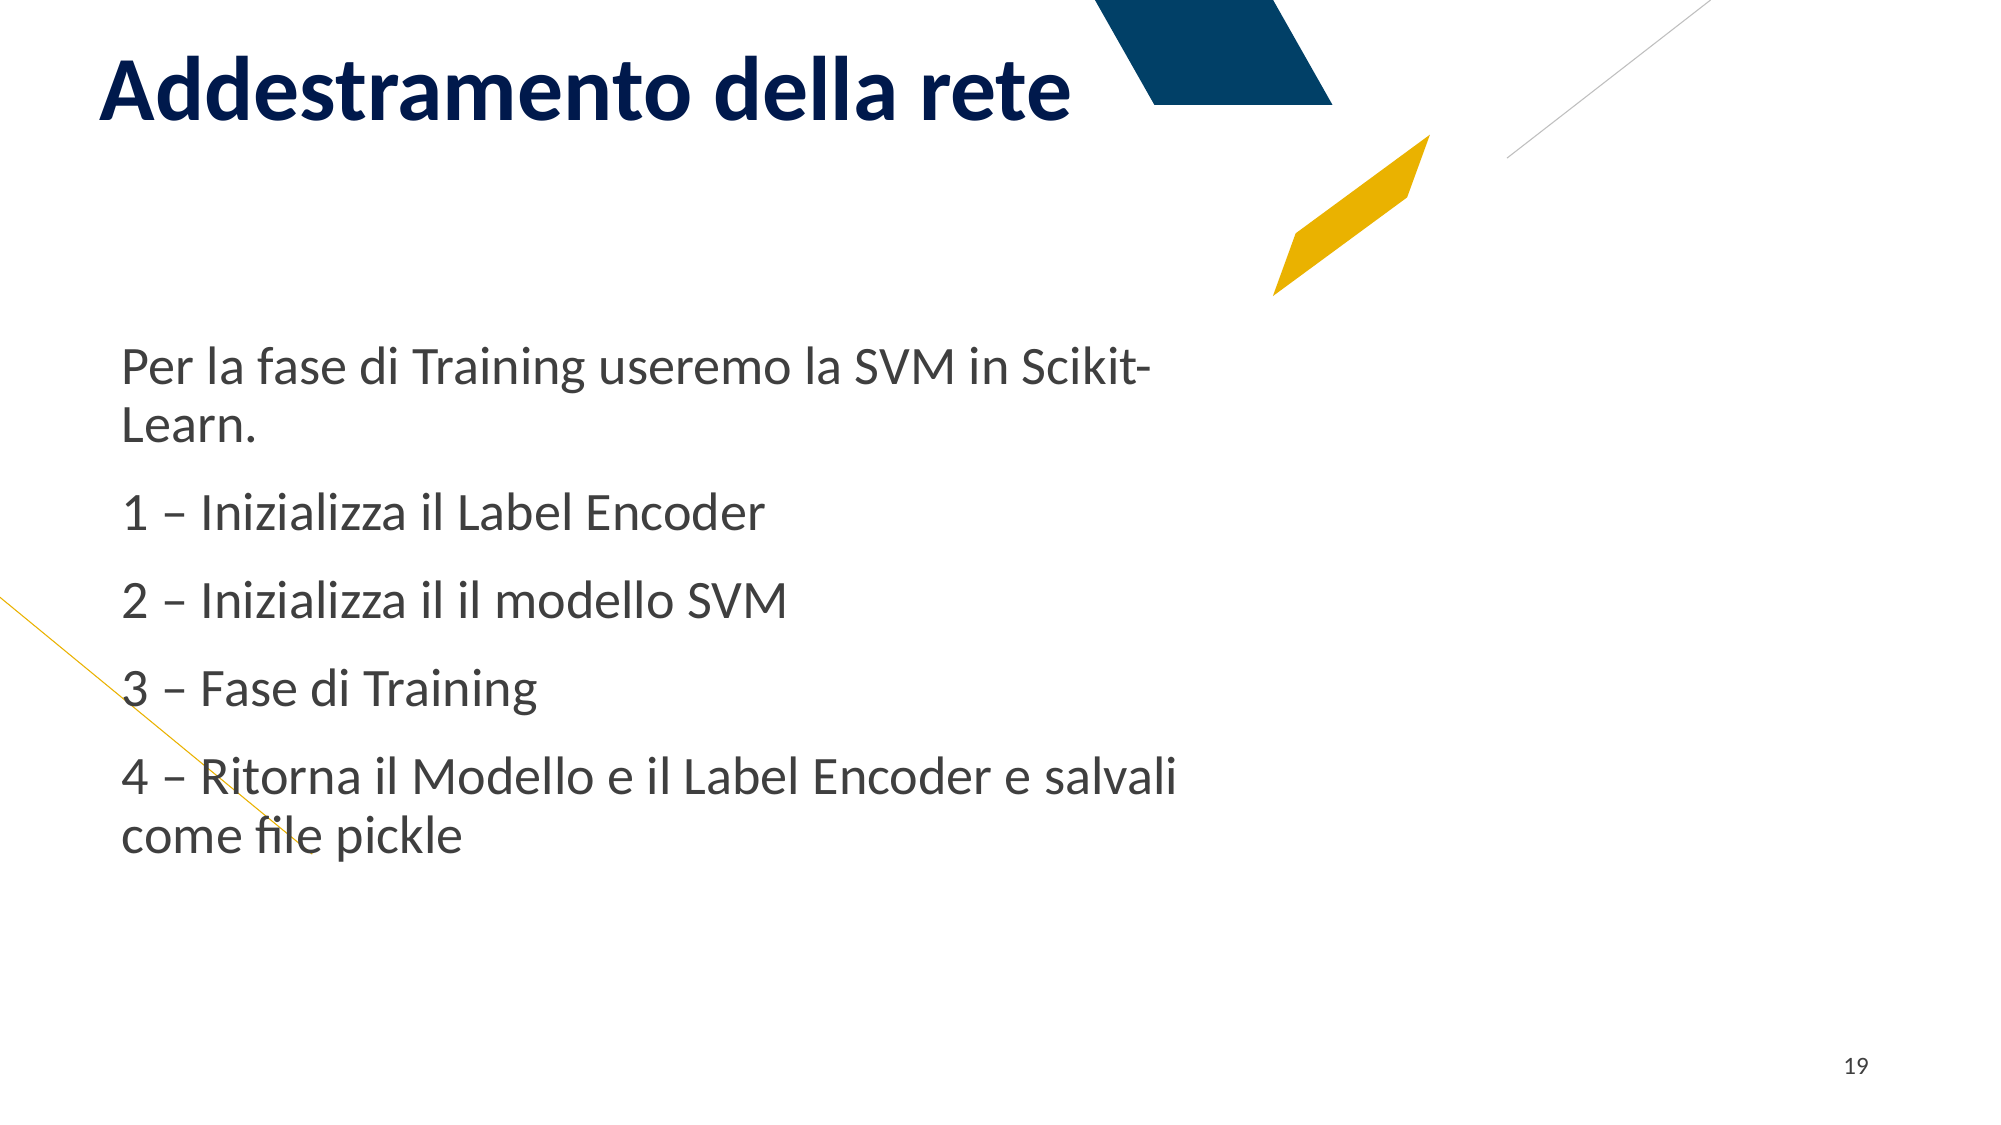

# Addestramento della rete
Per la fase di Training useremo la SVM in Scikit-Learn.
1 – Inizializza il Label Encoder
2 – Inizializza il il modello SVM
3 – Fase di Training
4 – Ritorna il Modello e il Label Encoder e salvali come file pickle